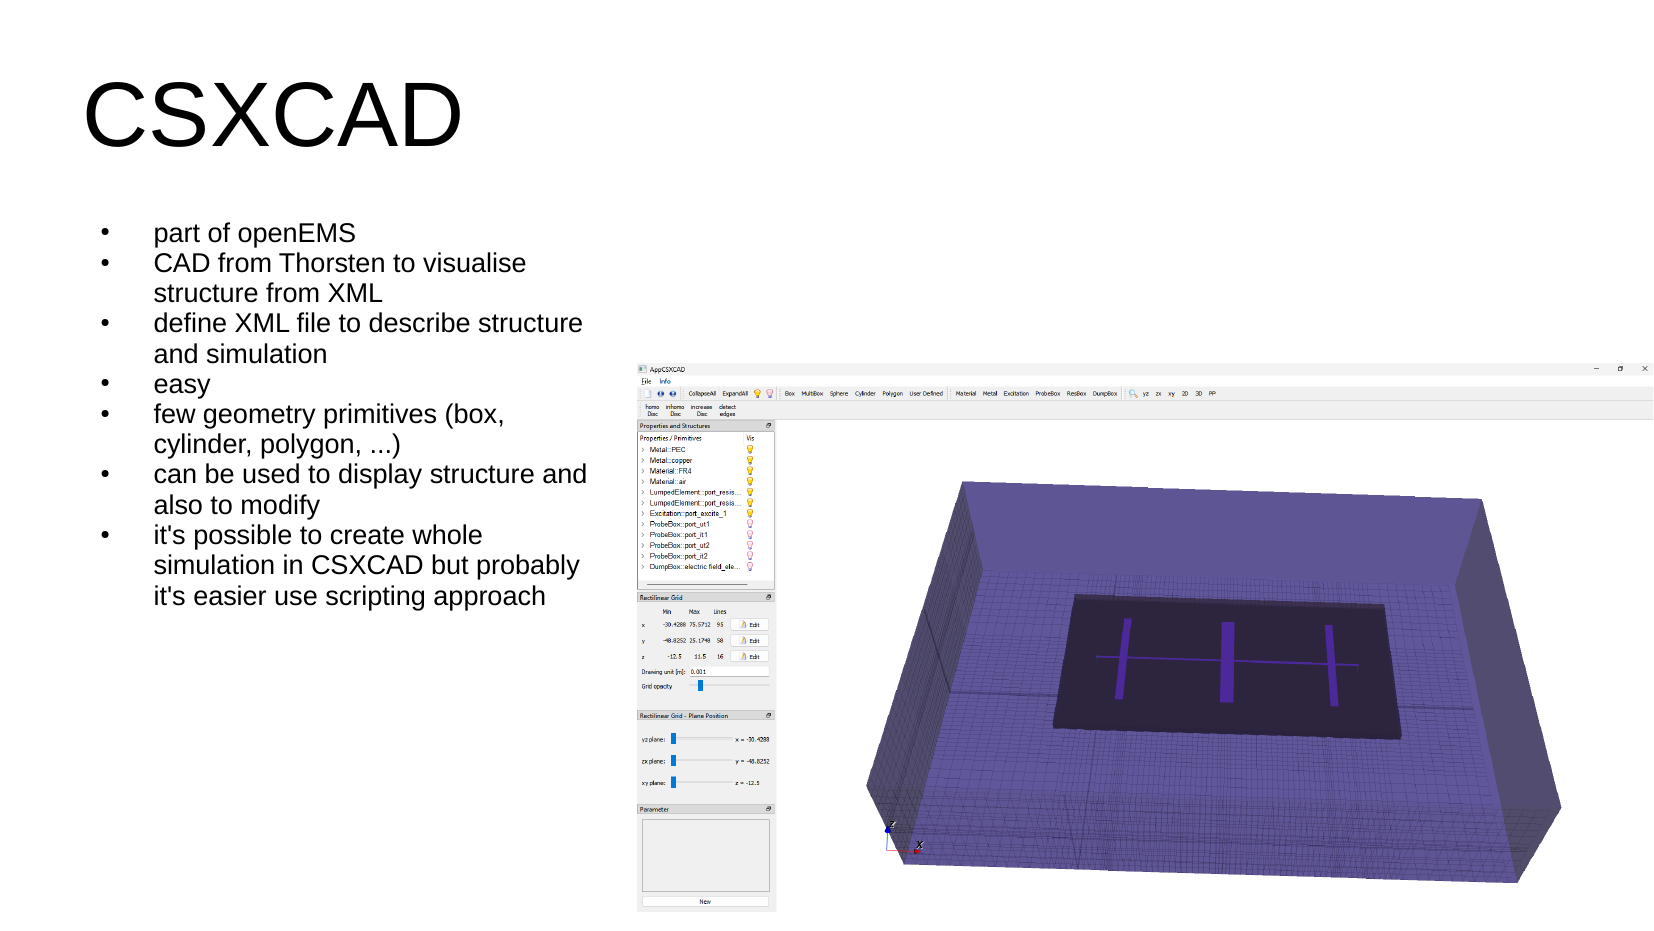

# CSXCAD
part of openEMS
CAD from Thorsten to visualise structure from XML
define XML file to describe structure and simulation
easy
few geometry primitives (box, cylinder, polygon, ...)
can be used to display structure and also to modify
it's possible to create whole simulation in CSXCAD but probably it's easier use scripting approach